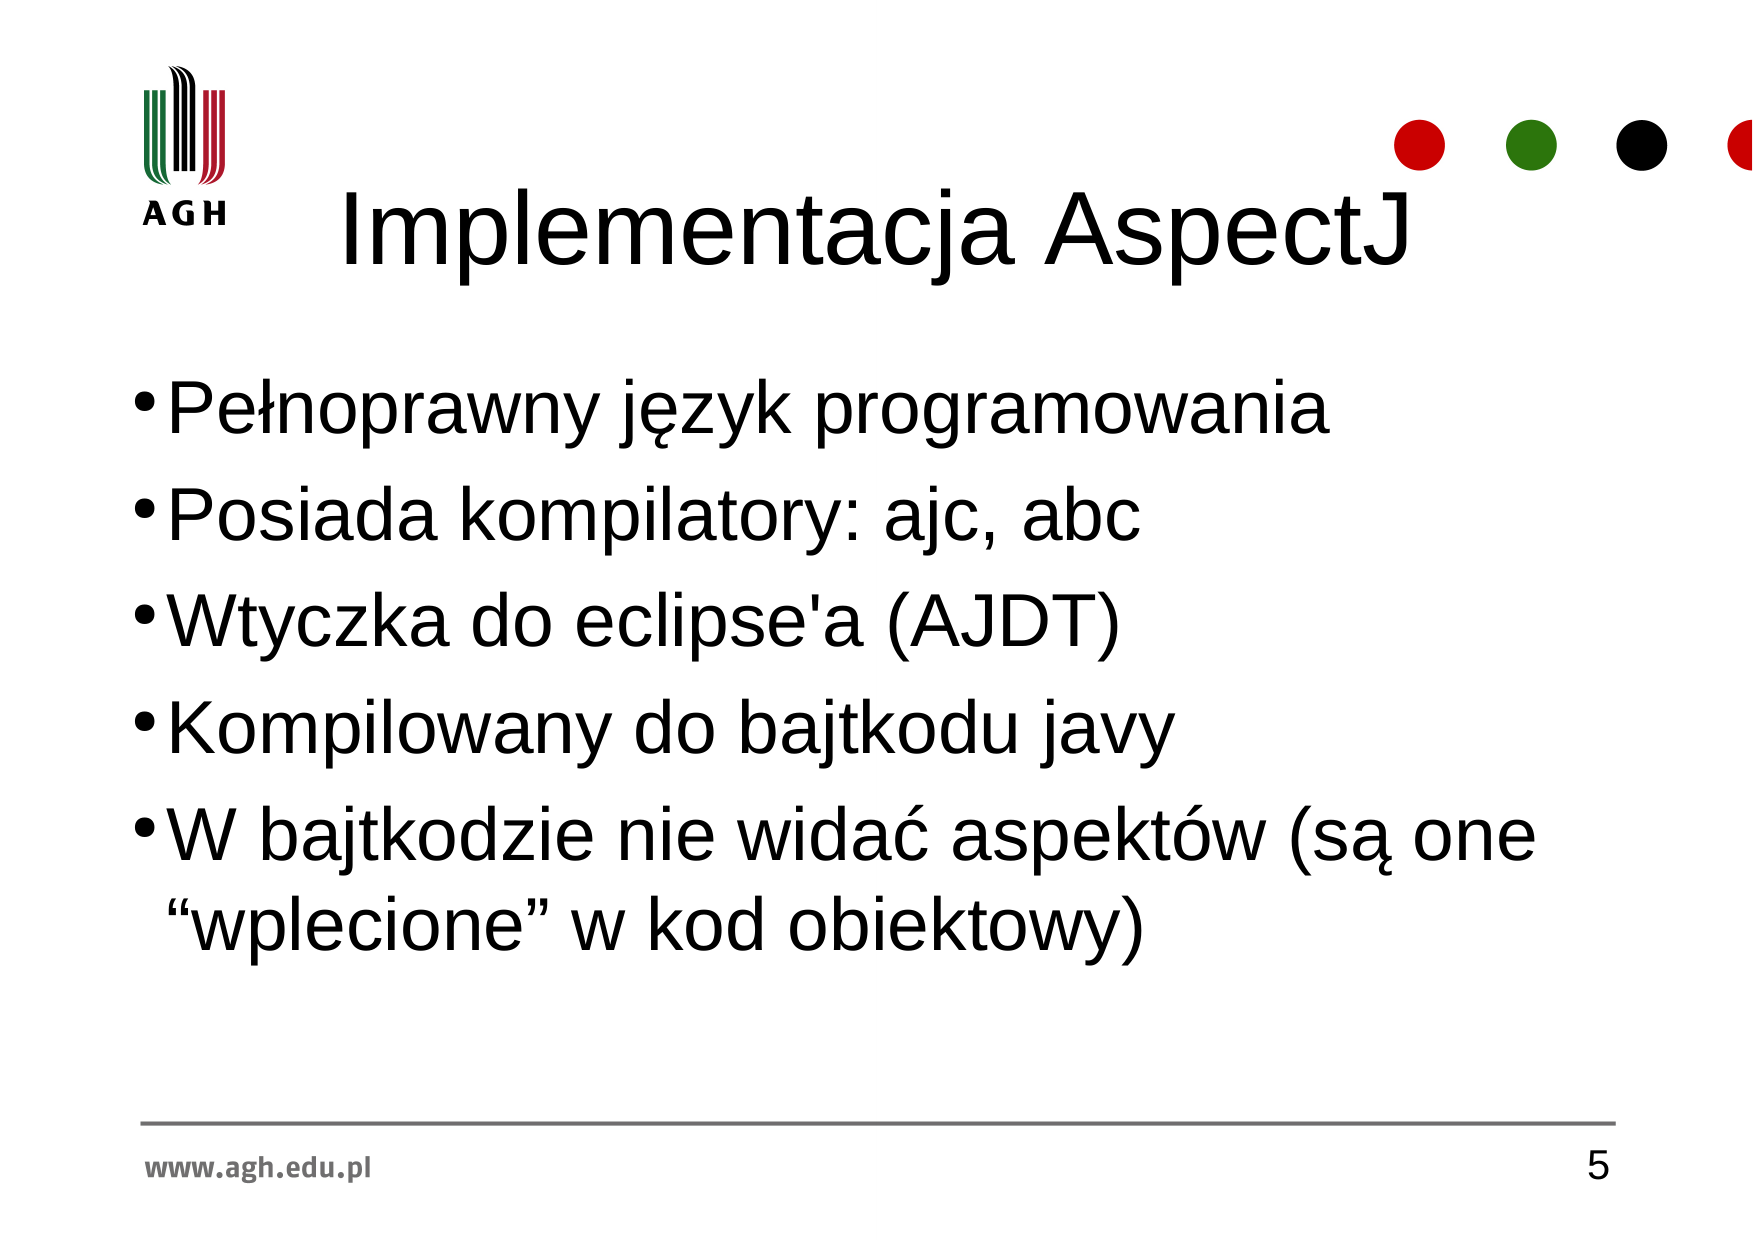

# Implementacja AspectJ
Pełnoprawny język programowania
Posiada kompilatory: ajc, abc
Wtyczka do eclipse'a (AJDT)
Kompilowany do bajtkodu javy
W bajtkodzie nie widać aspektów (są one “wplecione” w kod obiektowy)